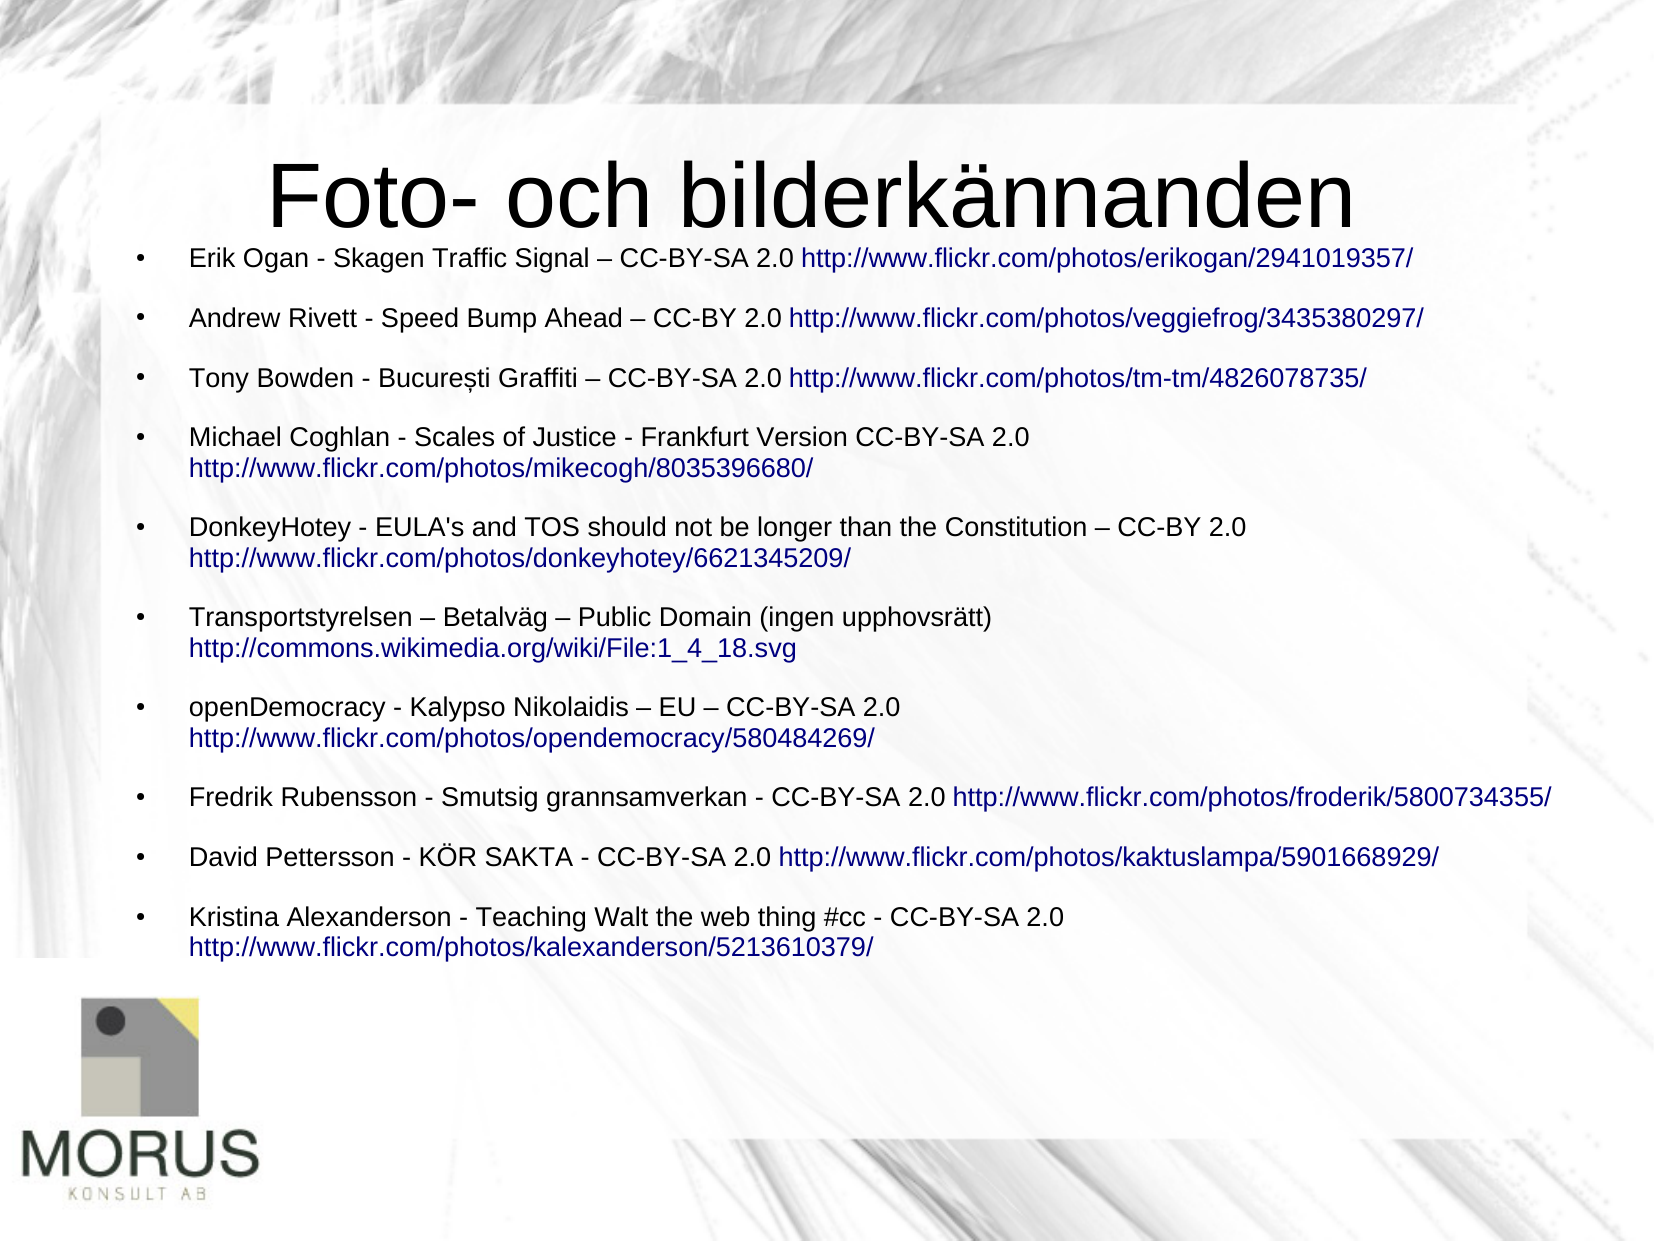

# Foto- och bilderkännanden
Erik Ogan - Skagen Traffic Signal – CC-BY-SA 2.0 http://www.flickr.com/photos/erikogan/2941019357/
Andrew Rivett - Speed Bump Ahead – CC-BY 2.0 http://www.flickr.com/photos/veggiefrog/3435380297/
Tony Bowden - București Graffiti – CC-BY-SA 2.0 http://www.flickr.com/photos/tm-tm/4826078735/
Michael Coghlan - Scales of Justice - Frankfurt Version CC-BY-SA 2.0 http://www.flickr.com/photos/mikecogh/8035396680/
DonkeyHotey - EULA's and TOS should not be longer than the Constitution – CC-BY 2.0 http://www.flickr.com/photos/donkeyhotey/6621345209/
Transportstyrelsen – Betalväg – Public Domain (ingen upphovsrätt) http://commons.wikimedia.org/wiki/File:1_4_18.svg
openDemocracy - Kalypso Nikolaidis – EU – CC-BY-SA 2.0 http://www.flickr.com/photos/opendemocracy/580484269/
Fredrik Rubensson - Smutsig grannsamverkan - CC-BY-SA 2.0 http://www.flickr.com/photos/froderik/5800734355/
David Pettersson - KÖR SAKTA - CC-BY-SA 2.0 http://www.flickr.com/photos/kaktuslampa/5901668929/
Kristina Alexanderson - Teaching Walt the web thing #cc - CC-BY-SA 2.0 http://www.flickr.com/photos/kalexanderson/5213610379/